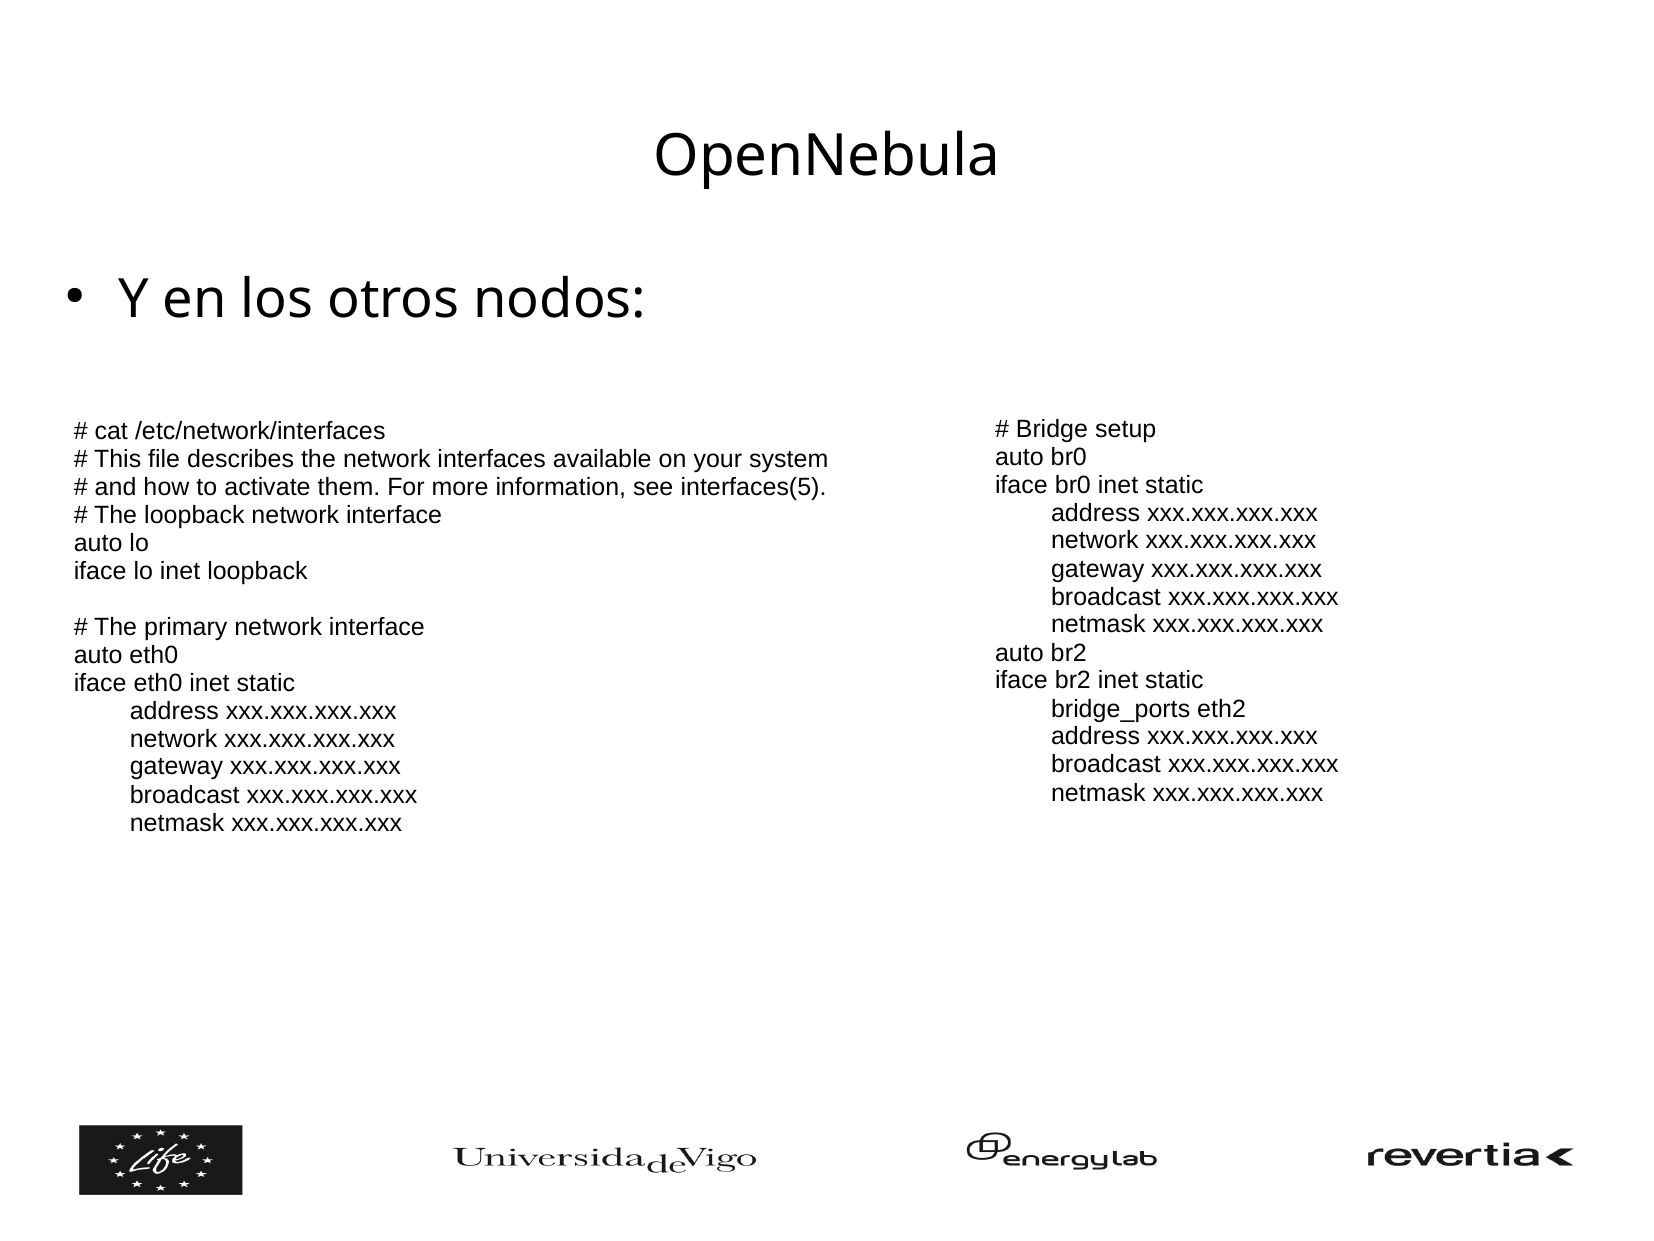

# OpenNebula
Y en los otros nodos:
# Bridge setup
auto br0
iface br0 inet static
 address xxx.xxx.xxx.xxx
 network xxx.xxx.xxx.xxx
 gateway xxx.xxx.xxx.xxx
 broadcast xxx.xxx.xxx.xxx
 netmask xxx.xxx.xxx.xxx
auto br2
iface br2 inet static
 bridge_ports eth2
 address xxx.xxx.xxx.xxx
 broadcast xxx.xxx.xxx.xxx
 netmask xxx.xxx.xxx.xxx
# cat /etc/network/interfaces
# This file describes the network interfaces available on your system
# and how to activate them. For more information, see interfaces(5).
# The loopback network interface
auto lo
iface lo inet loopback
# The primary network interface
auto eth0
iface eth0 inet static
 address xxx.xxx.xxx.xxx
 network xxx.xxx.xxx.xxx
 gateway xxx.xxx.xxx.xxx
 broadcast xxx.xxx.xxx.xxx
 netmask xxx.xxx.xxx.xxx